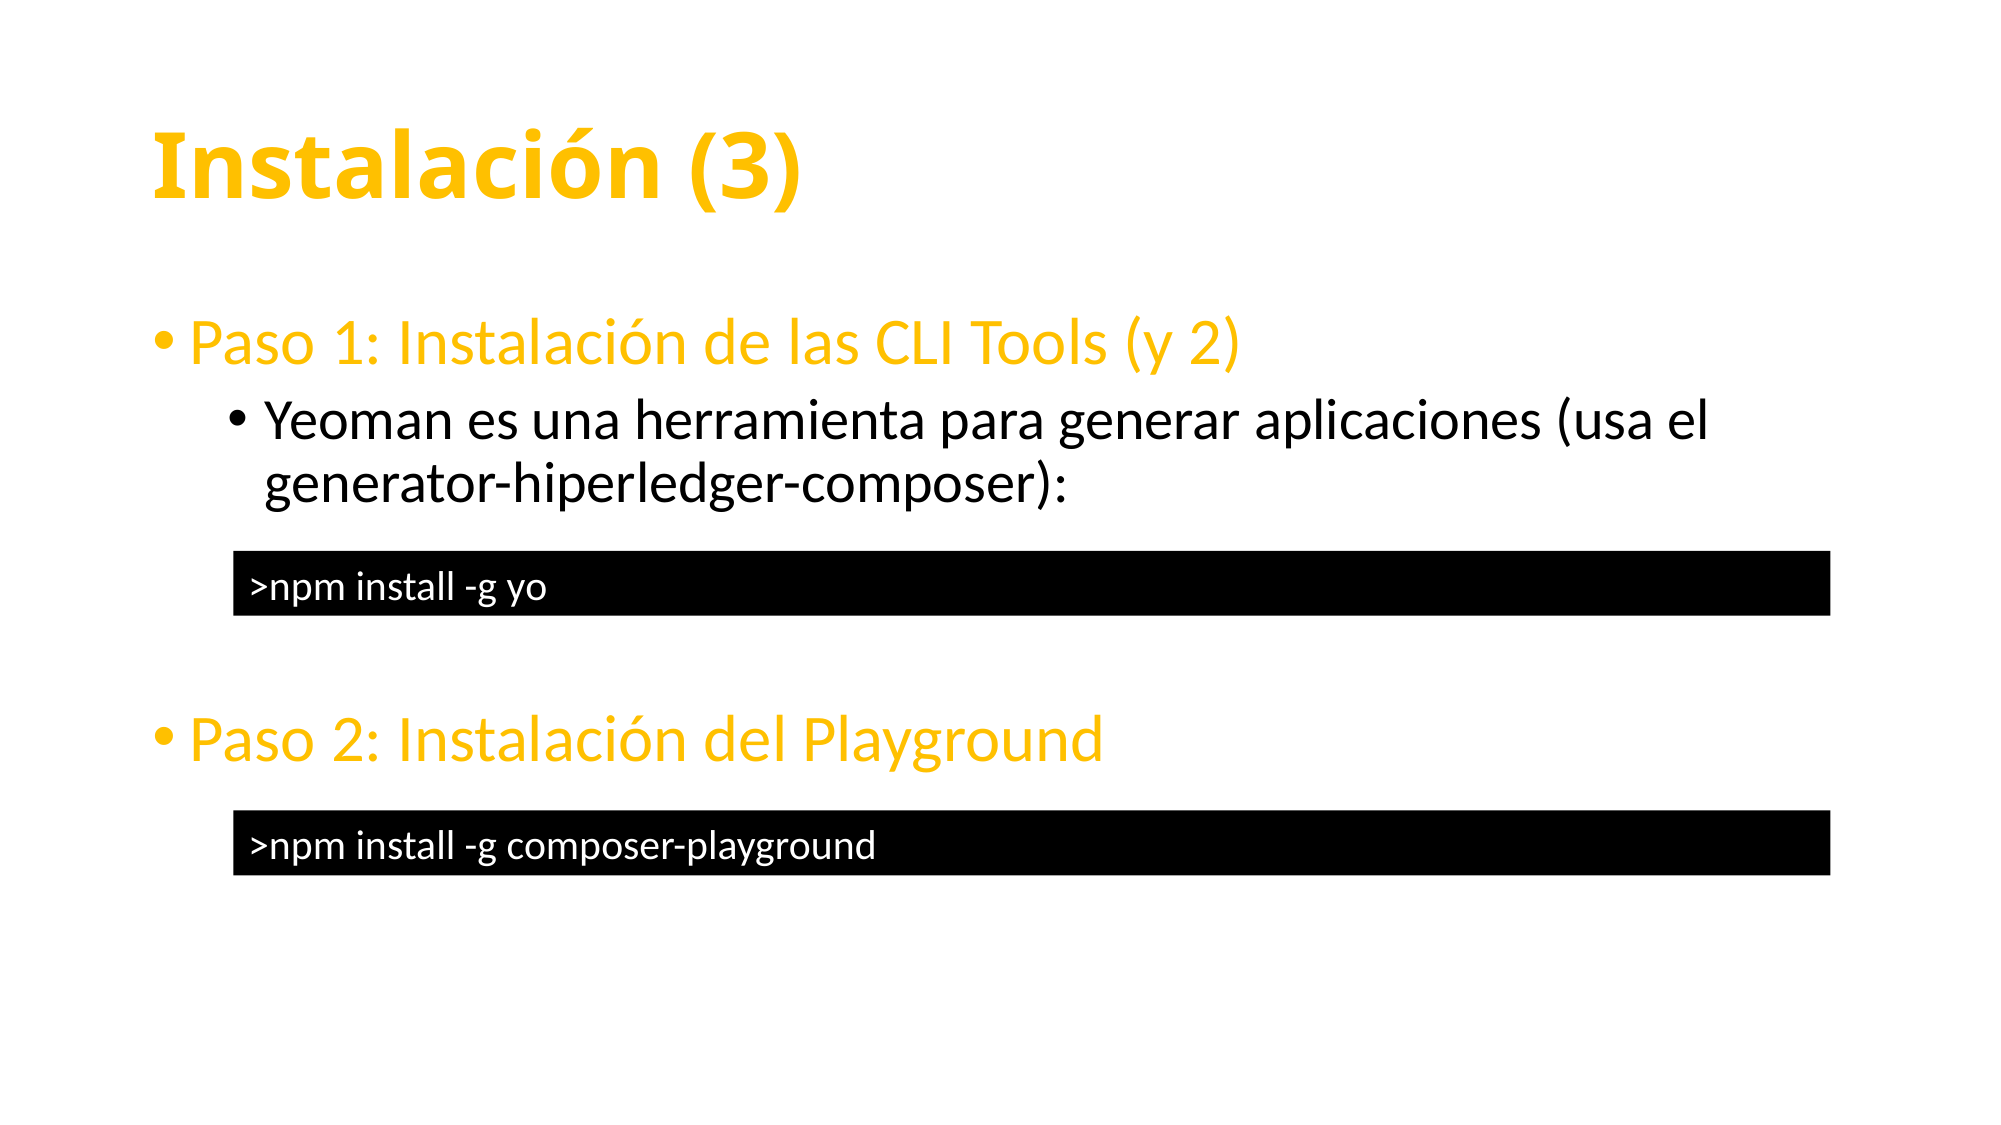

# Instalación (3)
Paso 1: Instalación de las CLI Tools (y 2)
Yeoman es una herramienta para generar aplicaciones (usa el generator-hiperledger-composer):
Paso 2: Instalación del Playground
>npm install -g yo
>npm install -g composer-playground